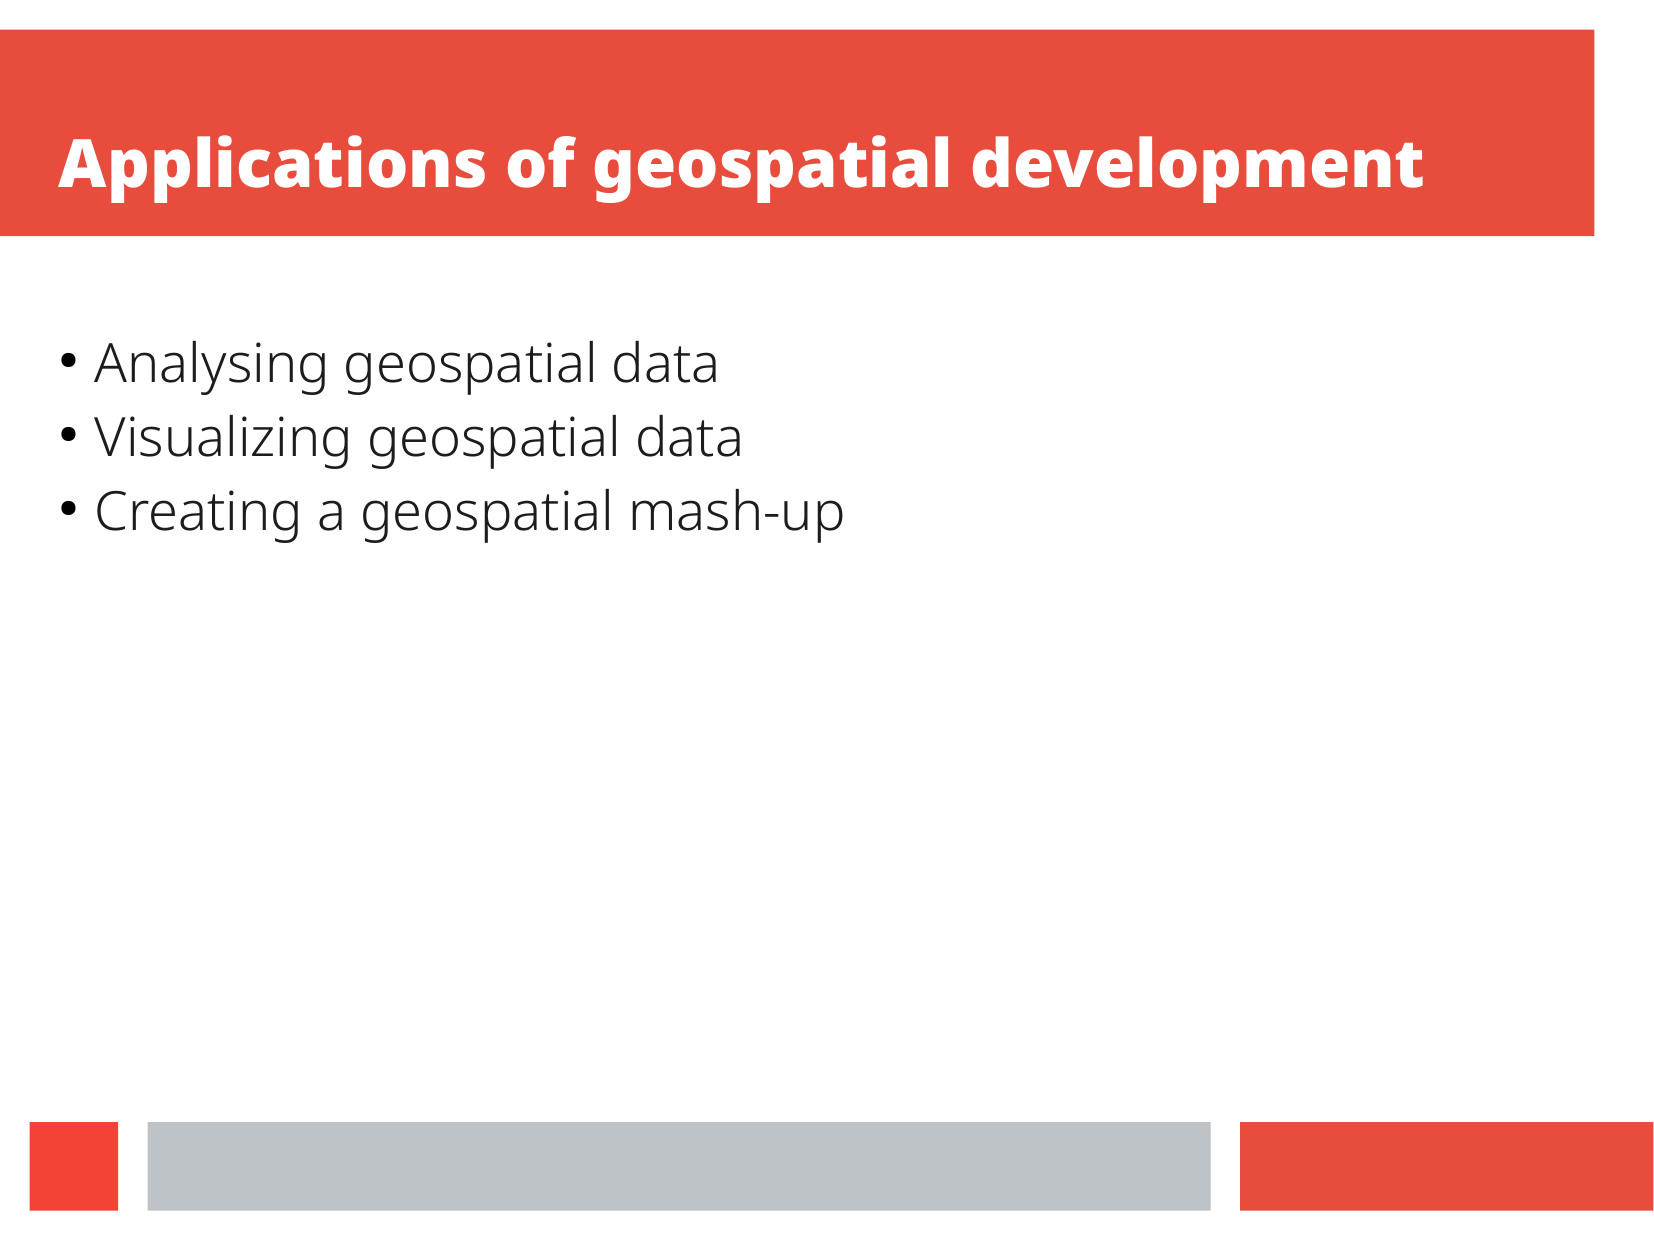

# Applications of geospatial development
Analysing geospatial data
Visualizing geospatial data
Creating a geospatial mash-up